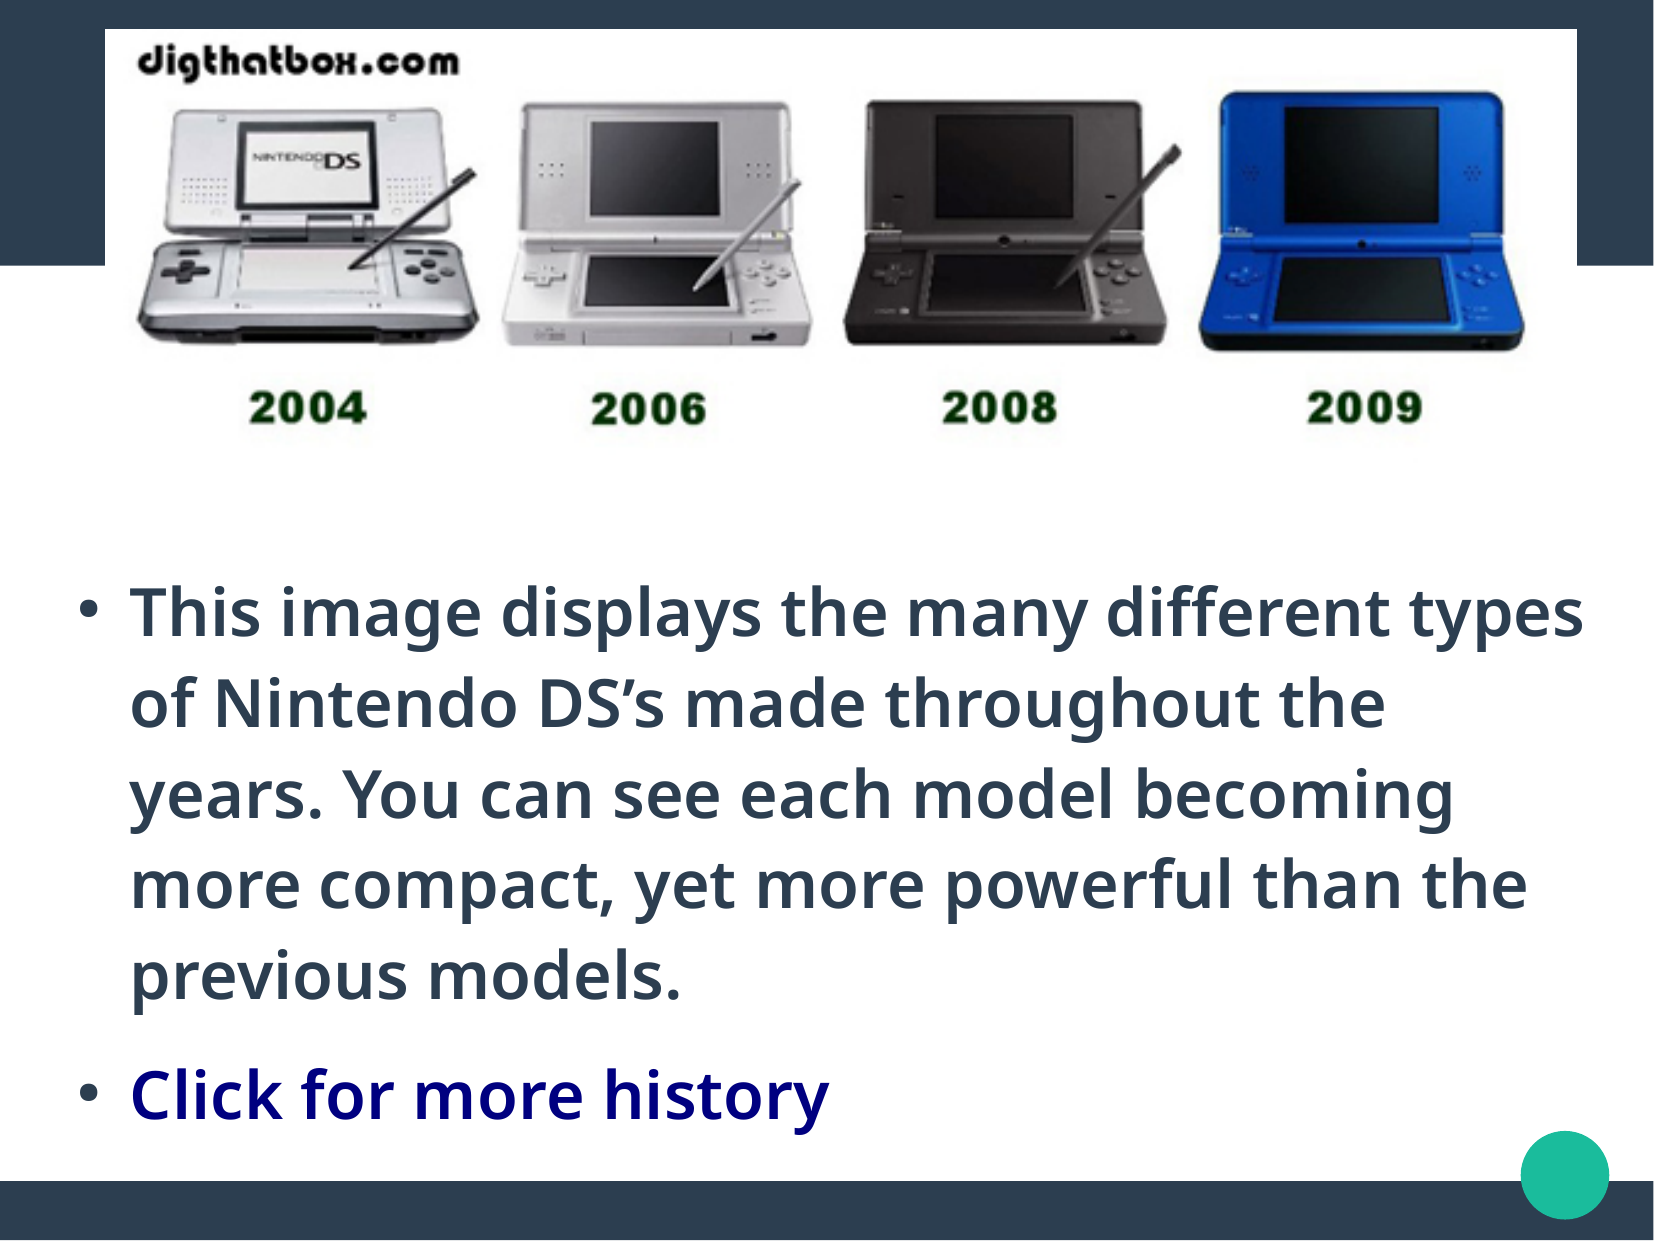

# This image displays the many different types of Nintendo DS’s made throughout the years. You can see each model becoming more compact, yet more powerful than the previous models.
Click for more history